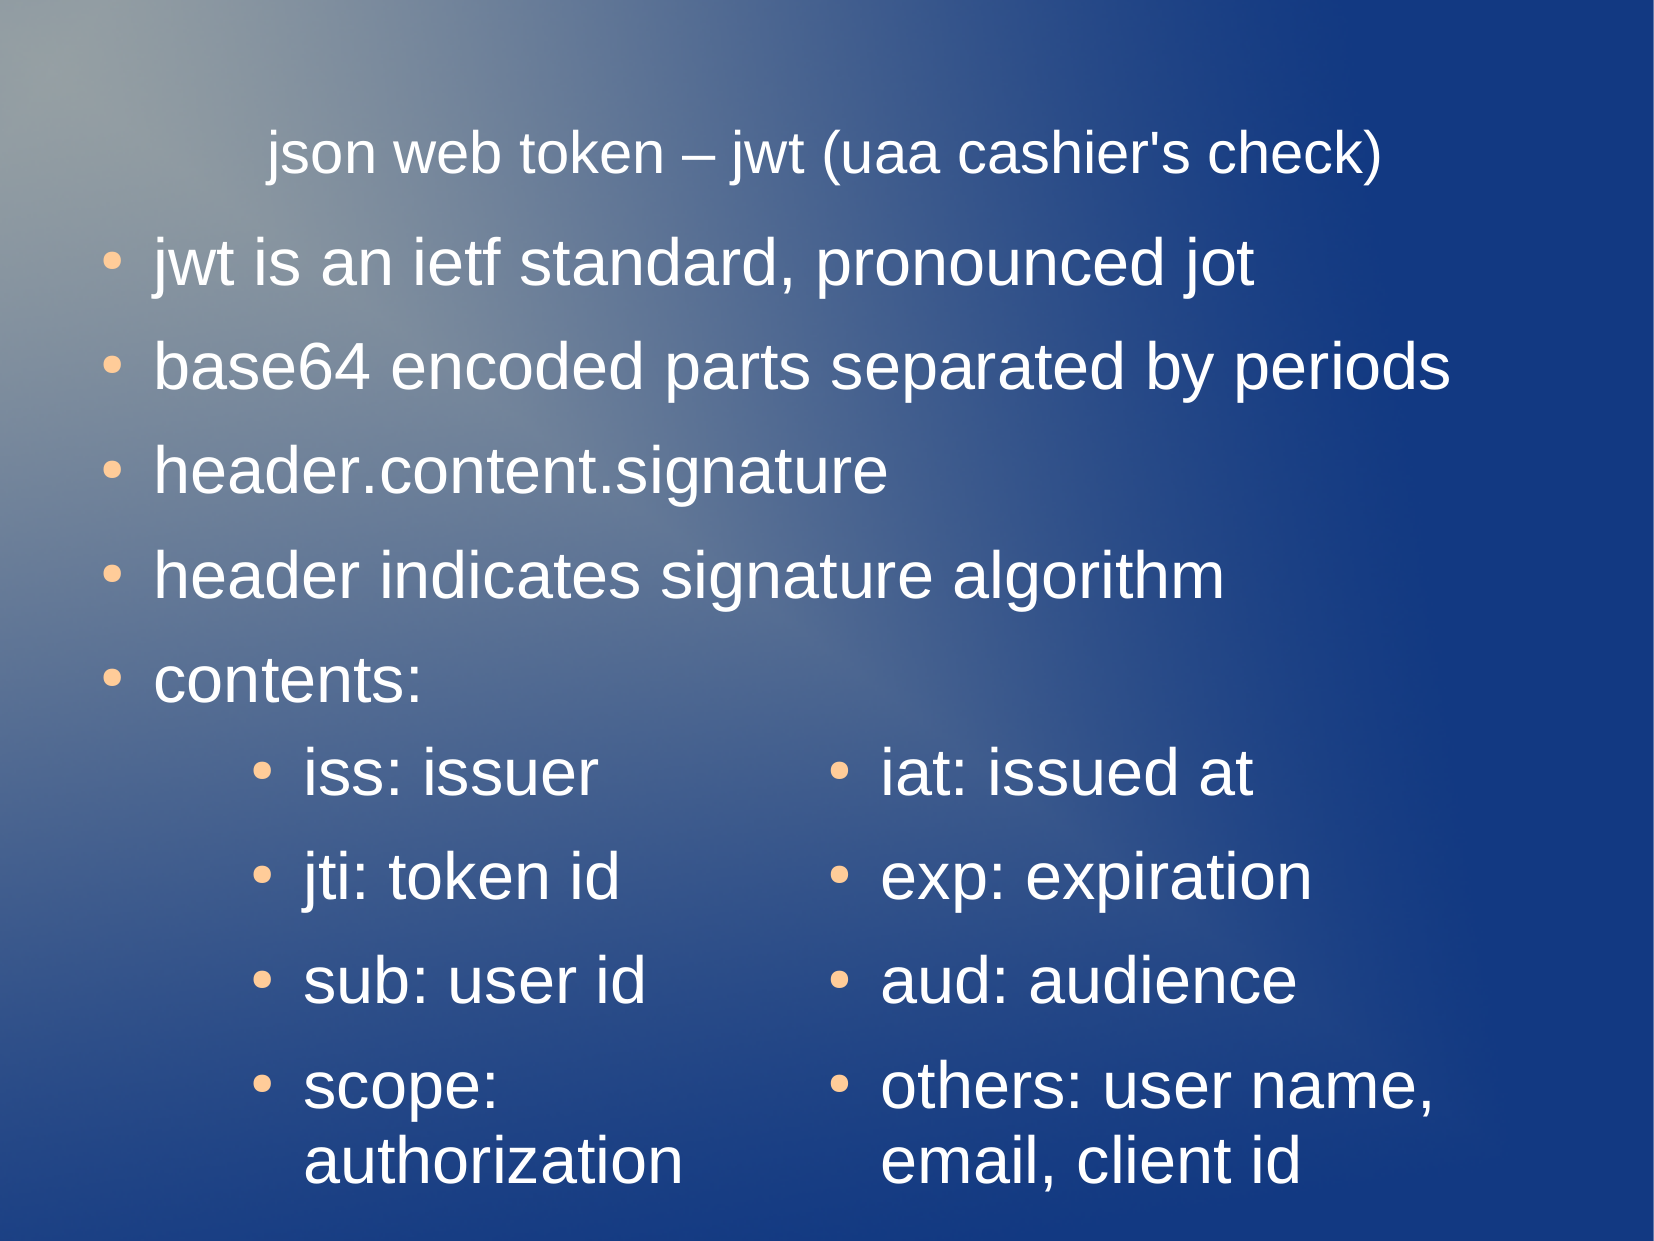

# json web token – jwt (uaa cashier's check)
jwt is an ietf standard, pronounced jot
base64 encoded parts separated by periods
header.content.signature
header indicates signature algorithm
contents:
iss: issuer
jti: token id
sub: user id
scope: authorization
iat: issued at
exp: expiration
aud: audience
others: user name, email, client id